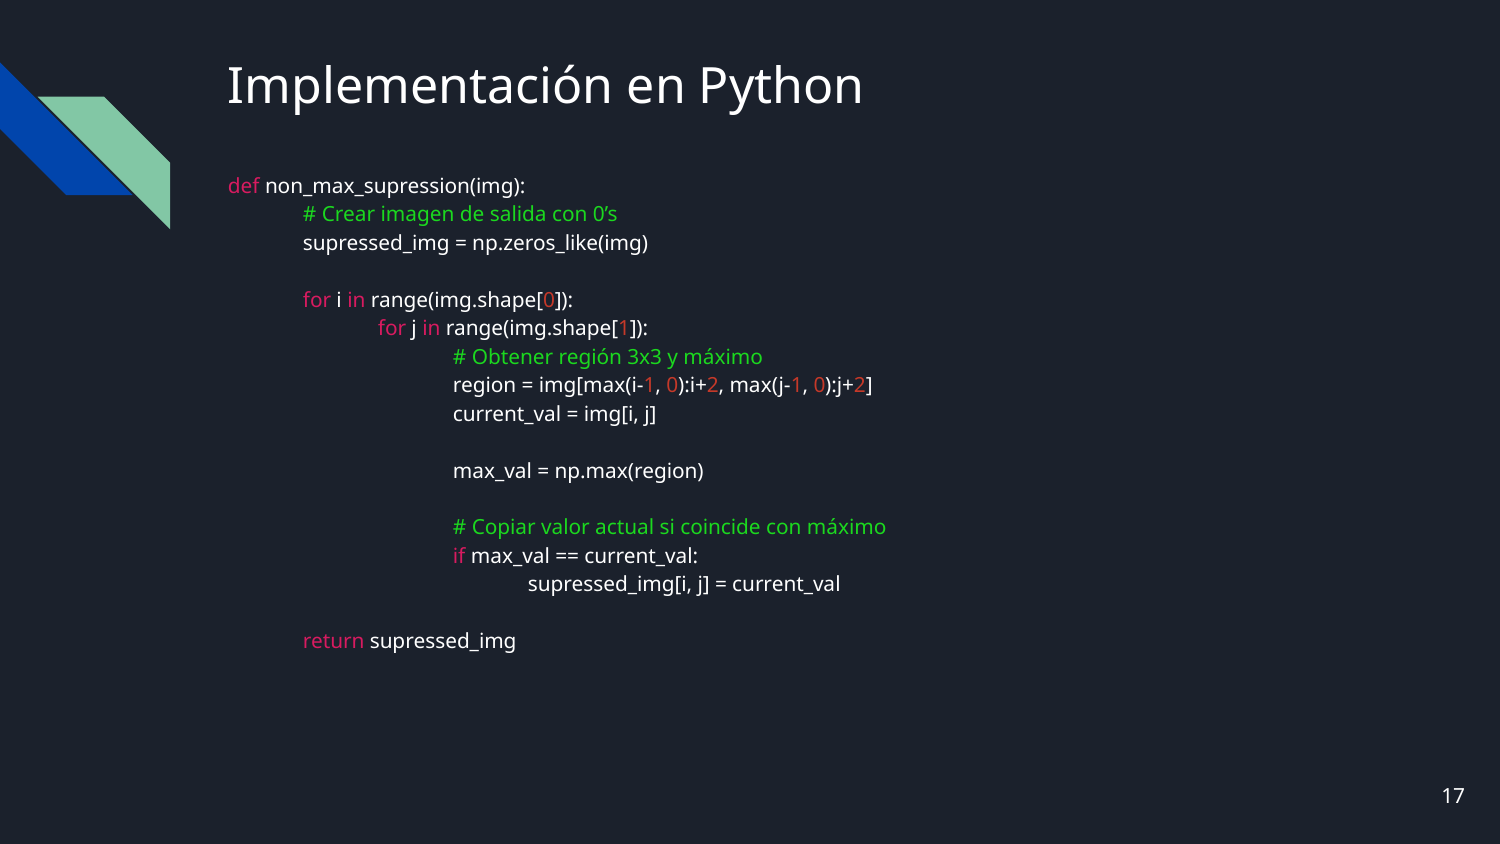

# Implementación en Python
def non_max_supression(img):
	# Crear imagen de salida con 0’s
supressed_img = np.zeros_like(img)
for i in range(img.shape[0]):
for j in range(img.shape[1]):
		# Obtener región 3x3 y máximo
region = img[max(i-1, 0):i+2, max(j-1, 0):j+2]
current_val = img[i, j]
max_val = np.max(region)
# Copiar valor actual si coincide con máximo
if max_val == current_val:
supressed_img[i, j] = current_val
return supressed_img